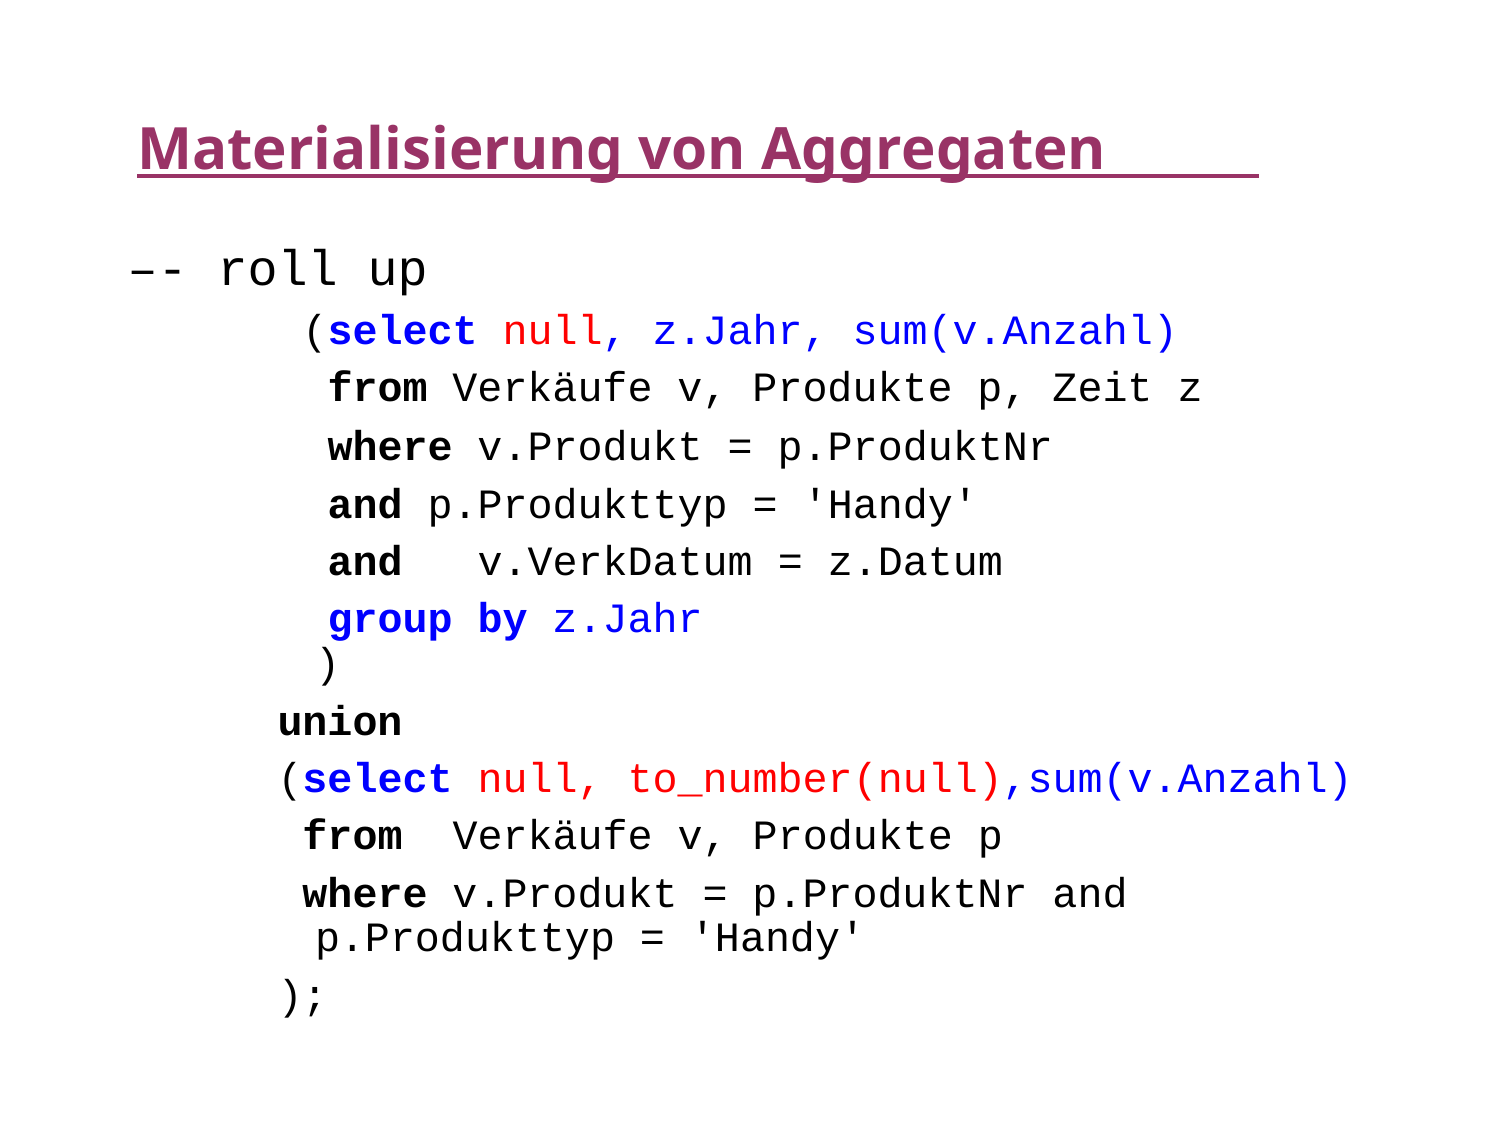

# Materialisierung von Aggregaten
–- roll up
 (select null, z.Jahr, sum(v.Anzahl)
 from Verkäufe v, Produkte p, Zeit z
 where v.Produkt = p.ProduktNr
 and p.Produkttyp = 'Handy'
 and v.VerkDatum = z.Datum
 group by z.Jahr
)
union
(select null, to_number(null),sum(v.Anzahl)
 from Verkäufe v, Produkte p
 where v.Produkt = p.ProduktNr and p.Produkttyp = 'Handy'
);